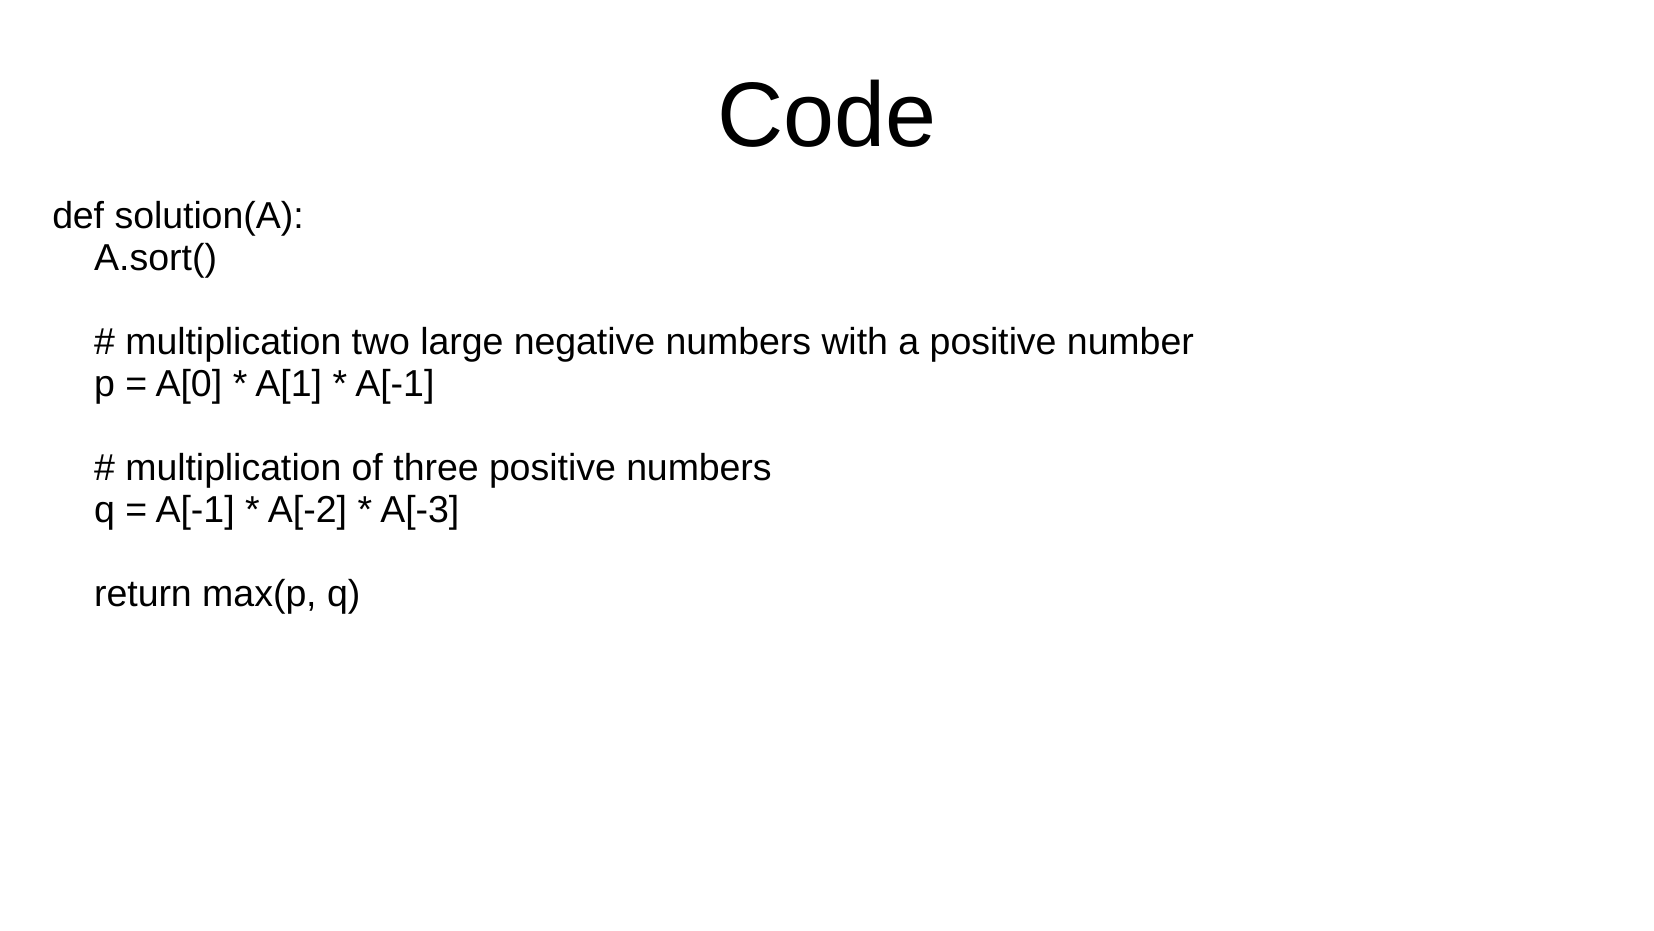

# Code
def solution(A):
 A.sort()
 # multiplication two large negative numbers with a positive number
 p = A[0] * A[1] * A[-1]
 # multiplication of three positive numbers
 q = A[-1] * A[-2] * A[-3]
 return max(p, q)